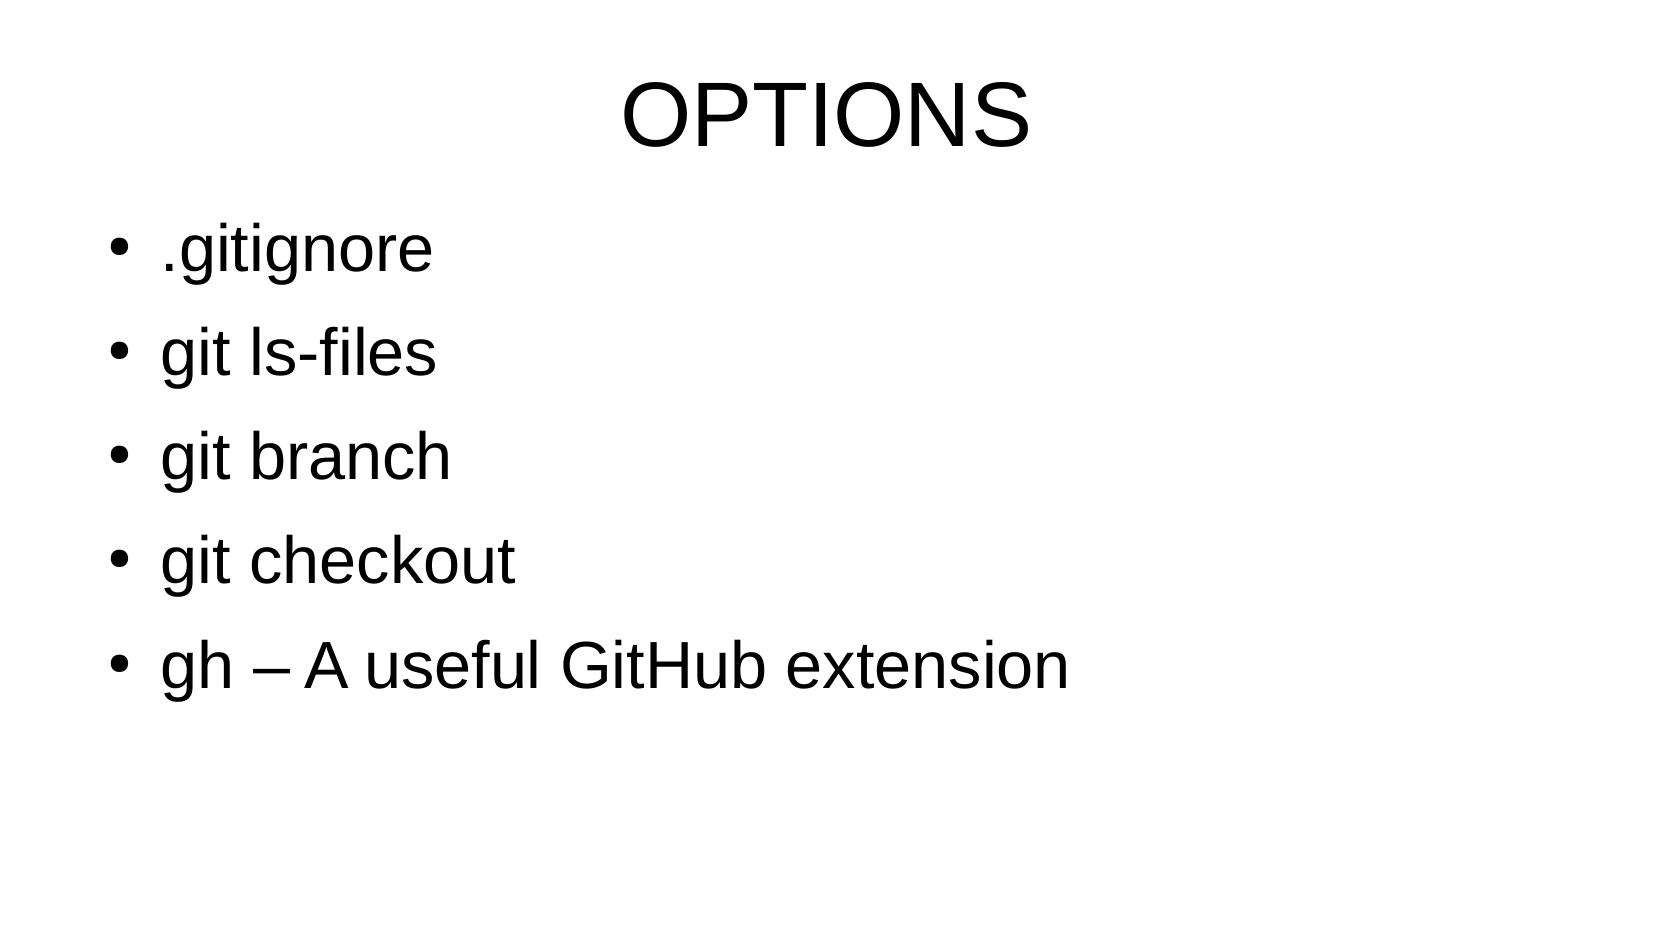

# OPTIONS
.gitignore
git ls-files
git branch
git checkout
gh – A useful GitHub extension